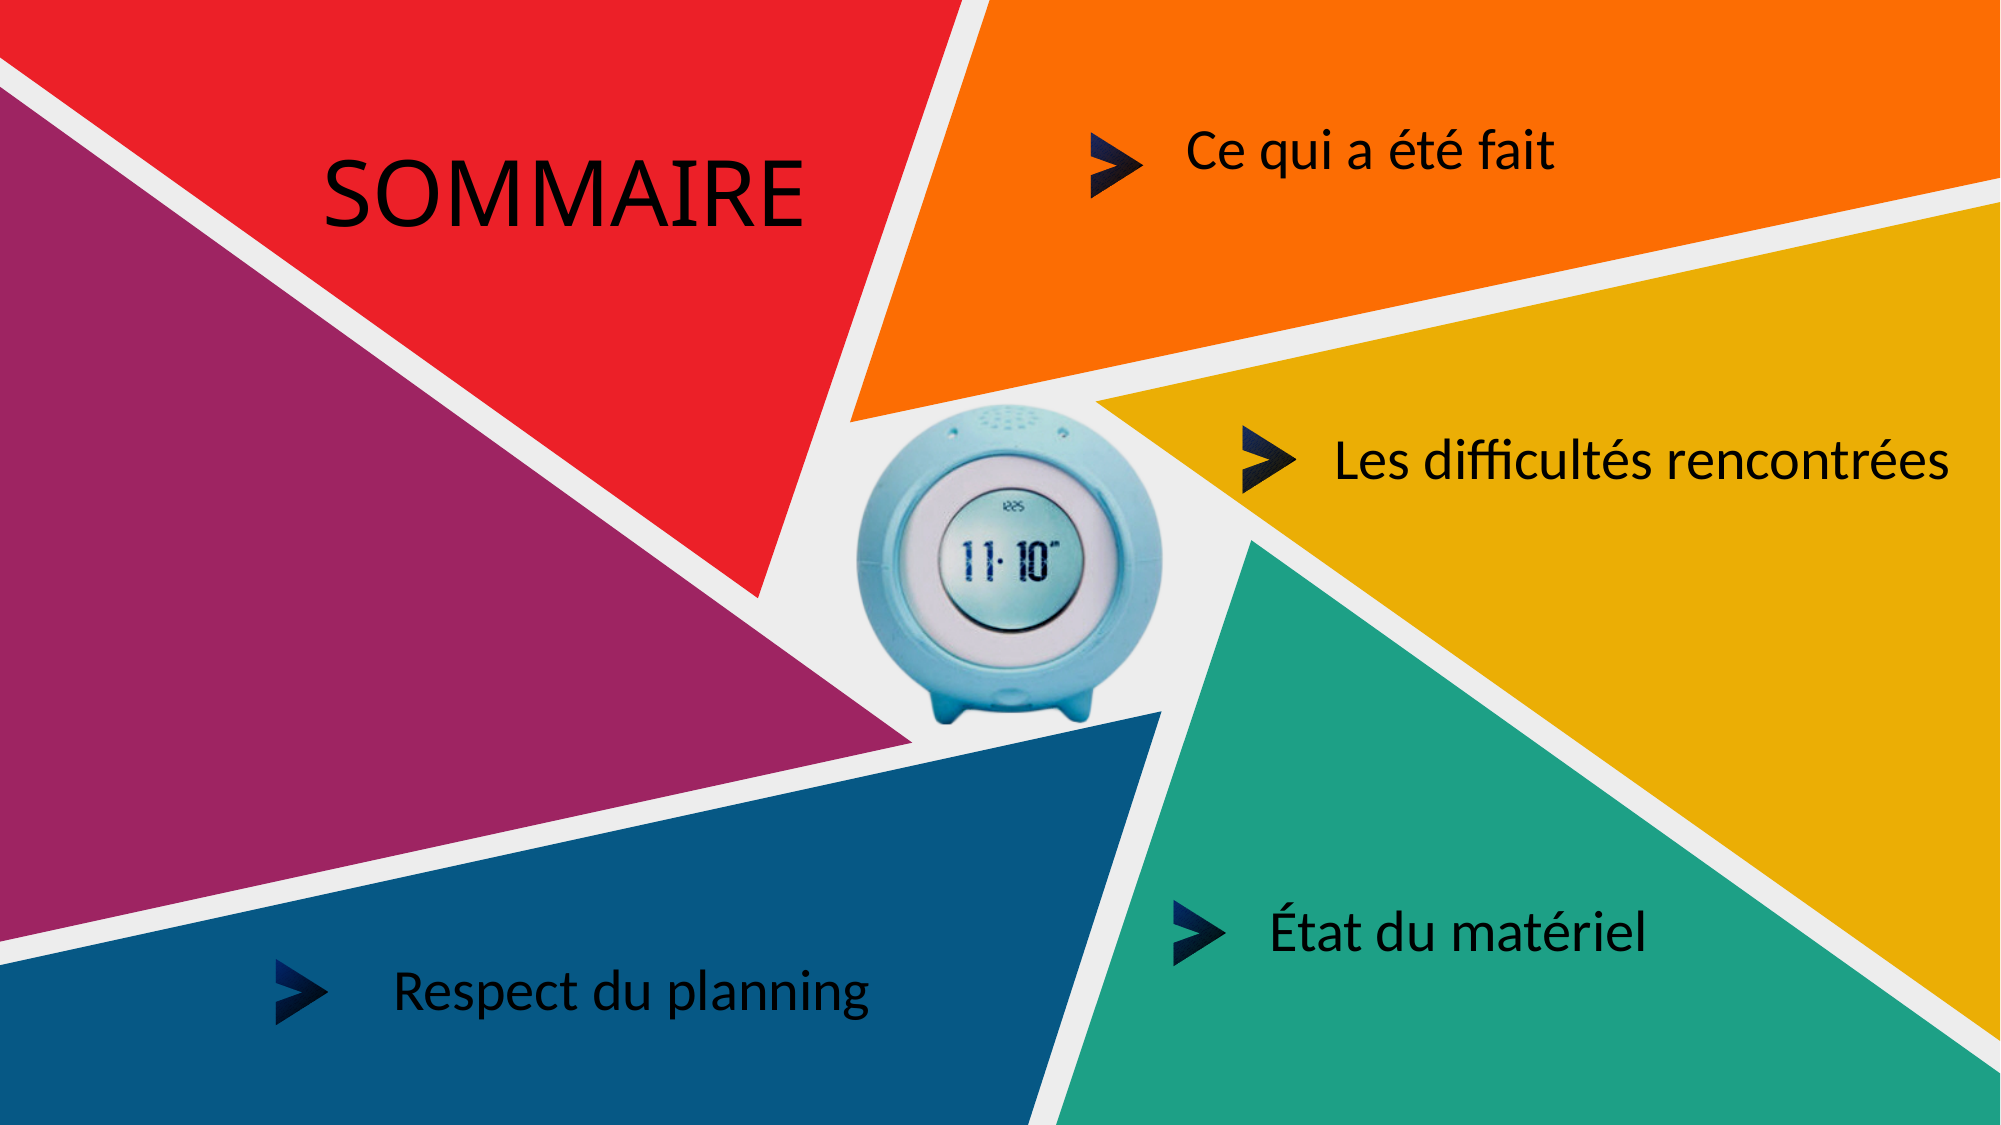

SOMMAIRE
# Ce qui a été fait
 Les difficultés rencontrées
État du matériel
Respect du planning